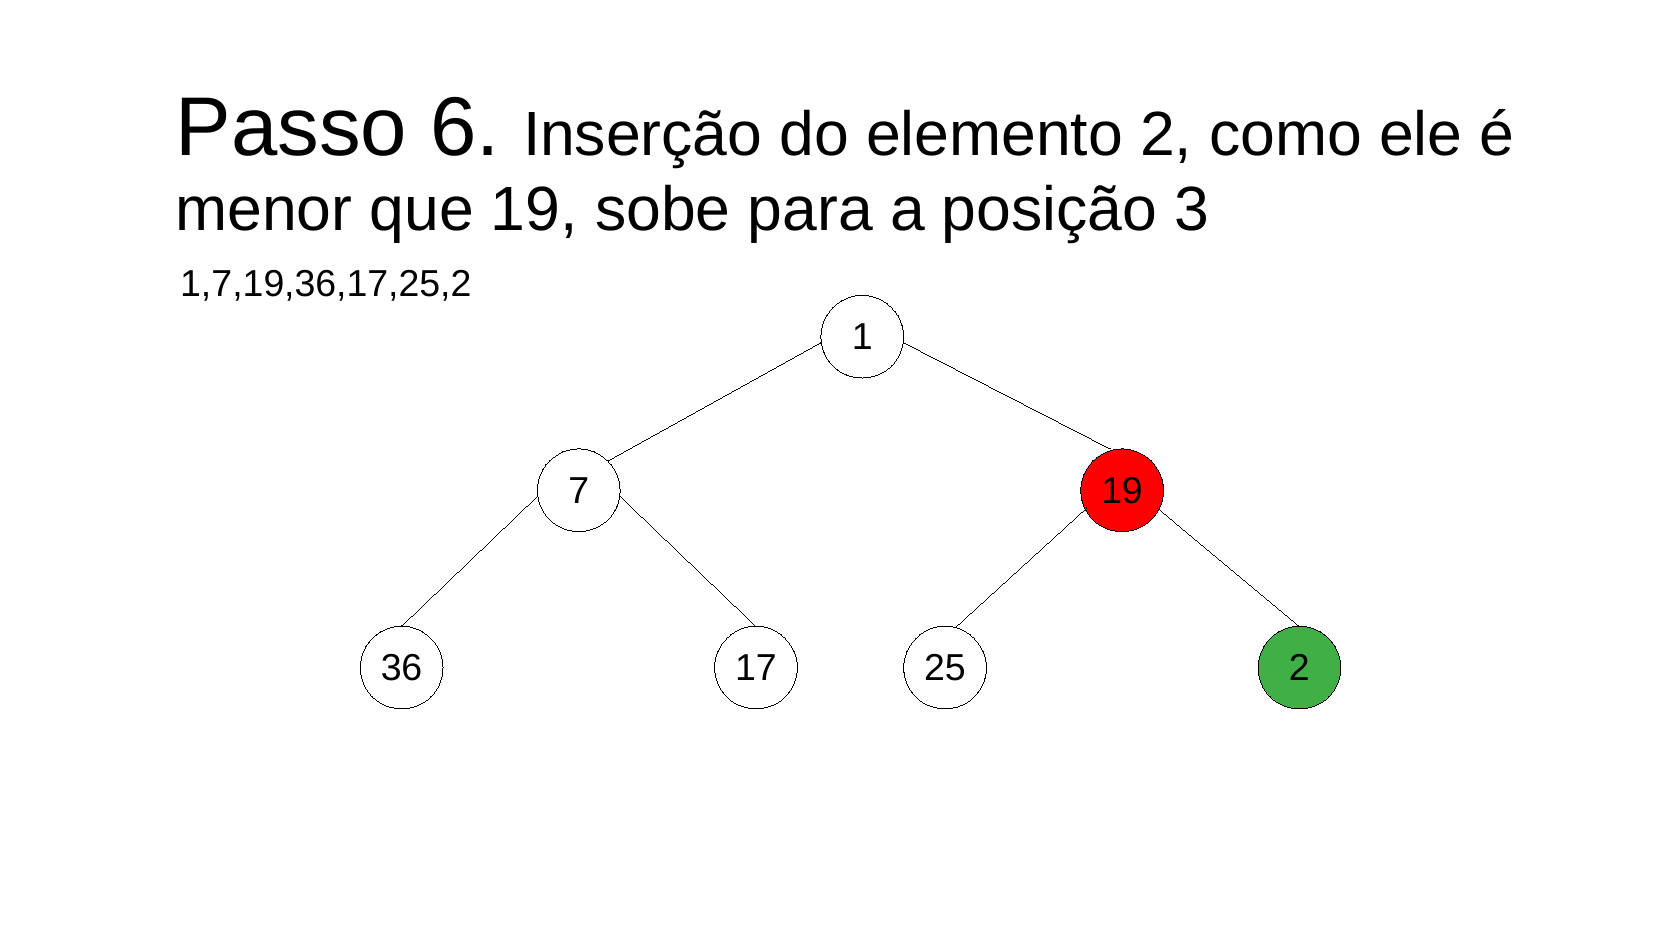

Passo 6. Inserção do elemento 2, como ele é menor que 19, sobe para a posição 3
1,7,19,36,17,25,2
1
7
19
36
17
25
2